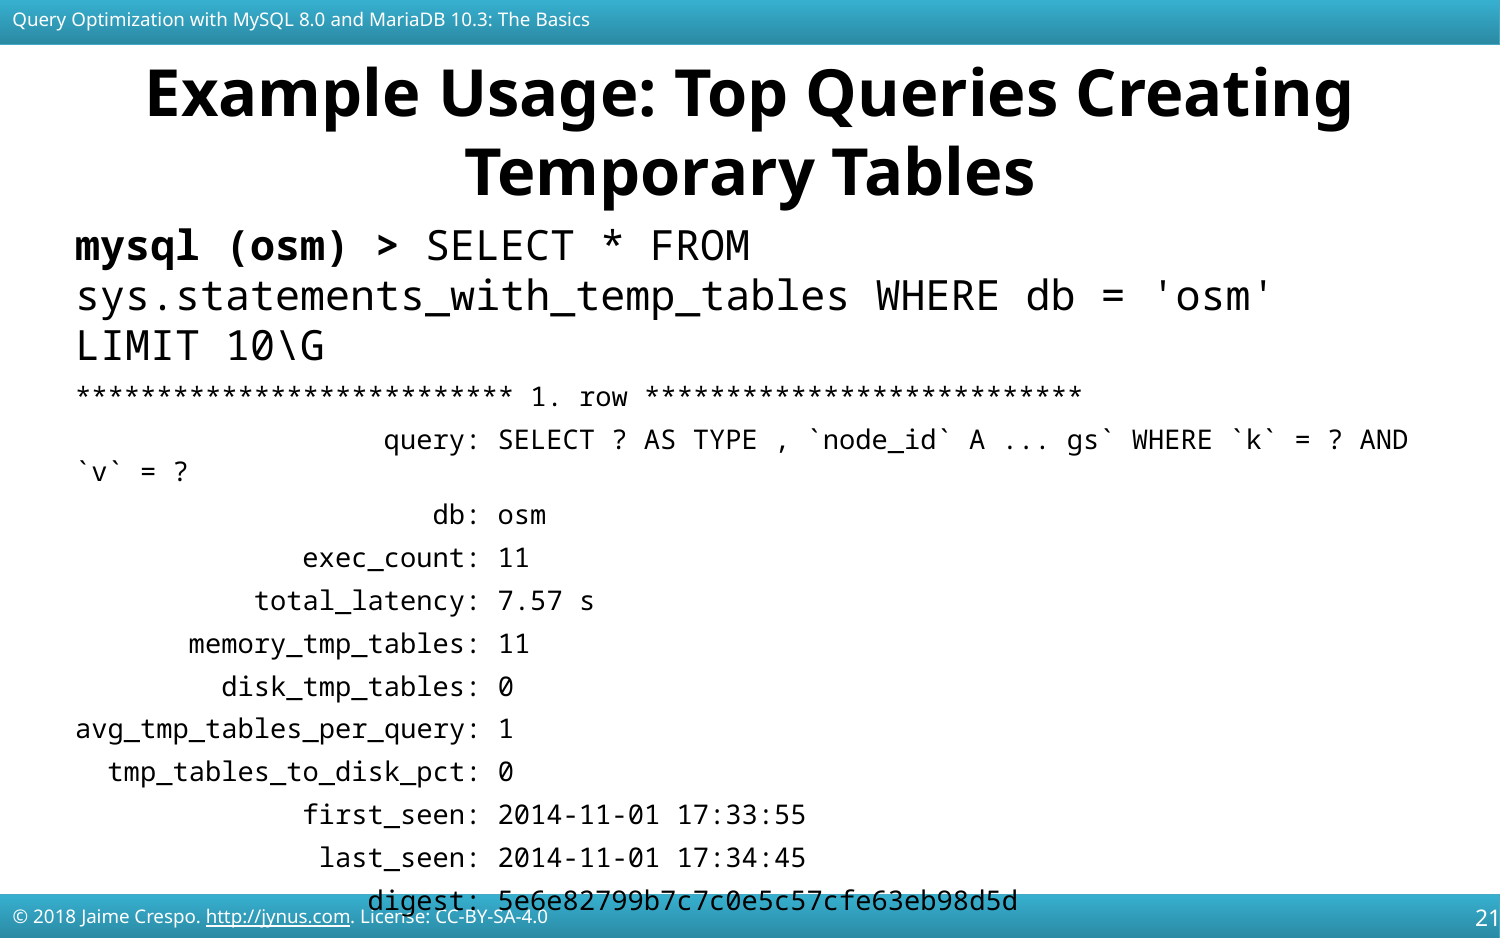

# Example Usage: Top Queries Creating Temporary Tables
mysql (osm) > SELECT * FROM sys.statements_with_temp_tables WHERE db = 'osm' LIMIT 10\G
*************************** 1. row ***************************
 query: SELECT ? AS TYPE , `node_id` A ... gs` WHERE `k` = ? AND `v` = ?
 db: osm
 exec_count: 11
 total_latency: 7.57 s
 memory_tmp_tables: 11
 disk_tmp_tables: 0
avg_tmp_tables_per_query: 1
 tmp_tables_to_disk_pct: 0
 first_seen: 2014-11-01 17:33:55
 last_seen: 2014-11-01 17:34:45
 digest: 5e6e82799b7c7c0e5c57cfe63eb98d5d